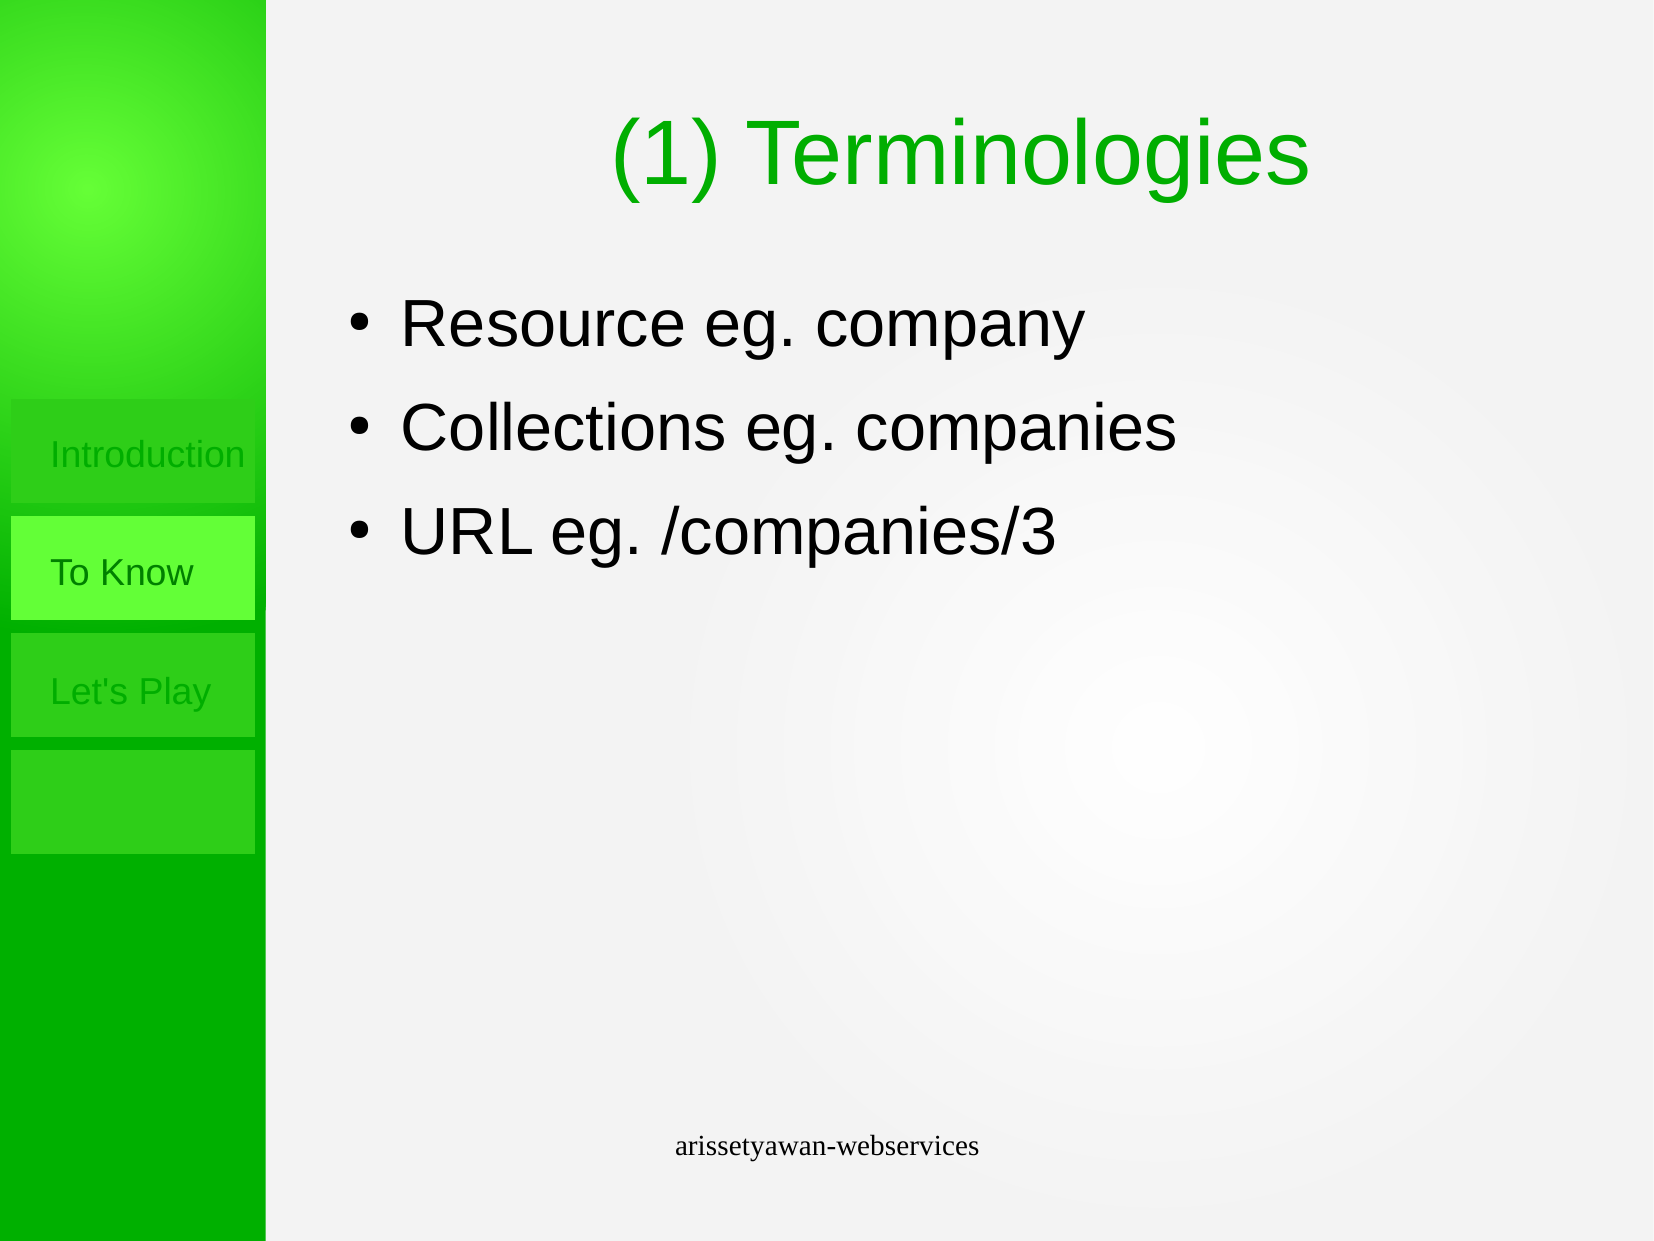

# (1) Terminologies
Resource eg. company
Collections eg. companies
URL eg. /companies/3
Introduction
To Know
Let's Play
arissetyawan-webservices